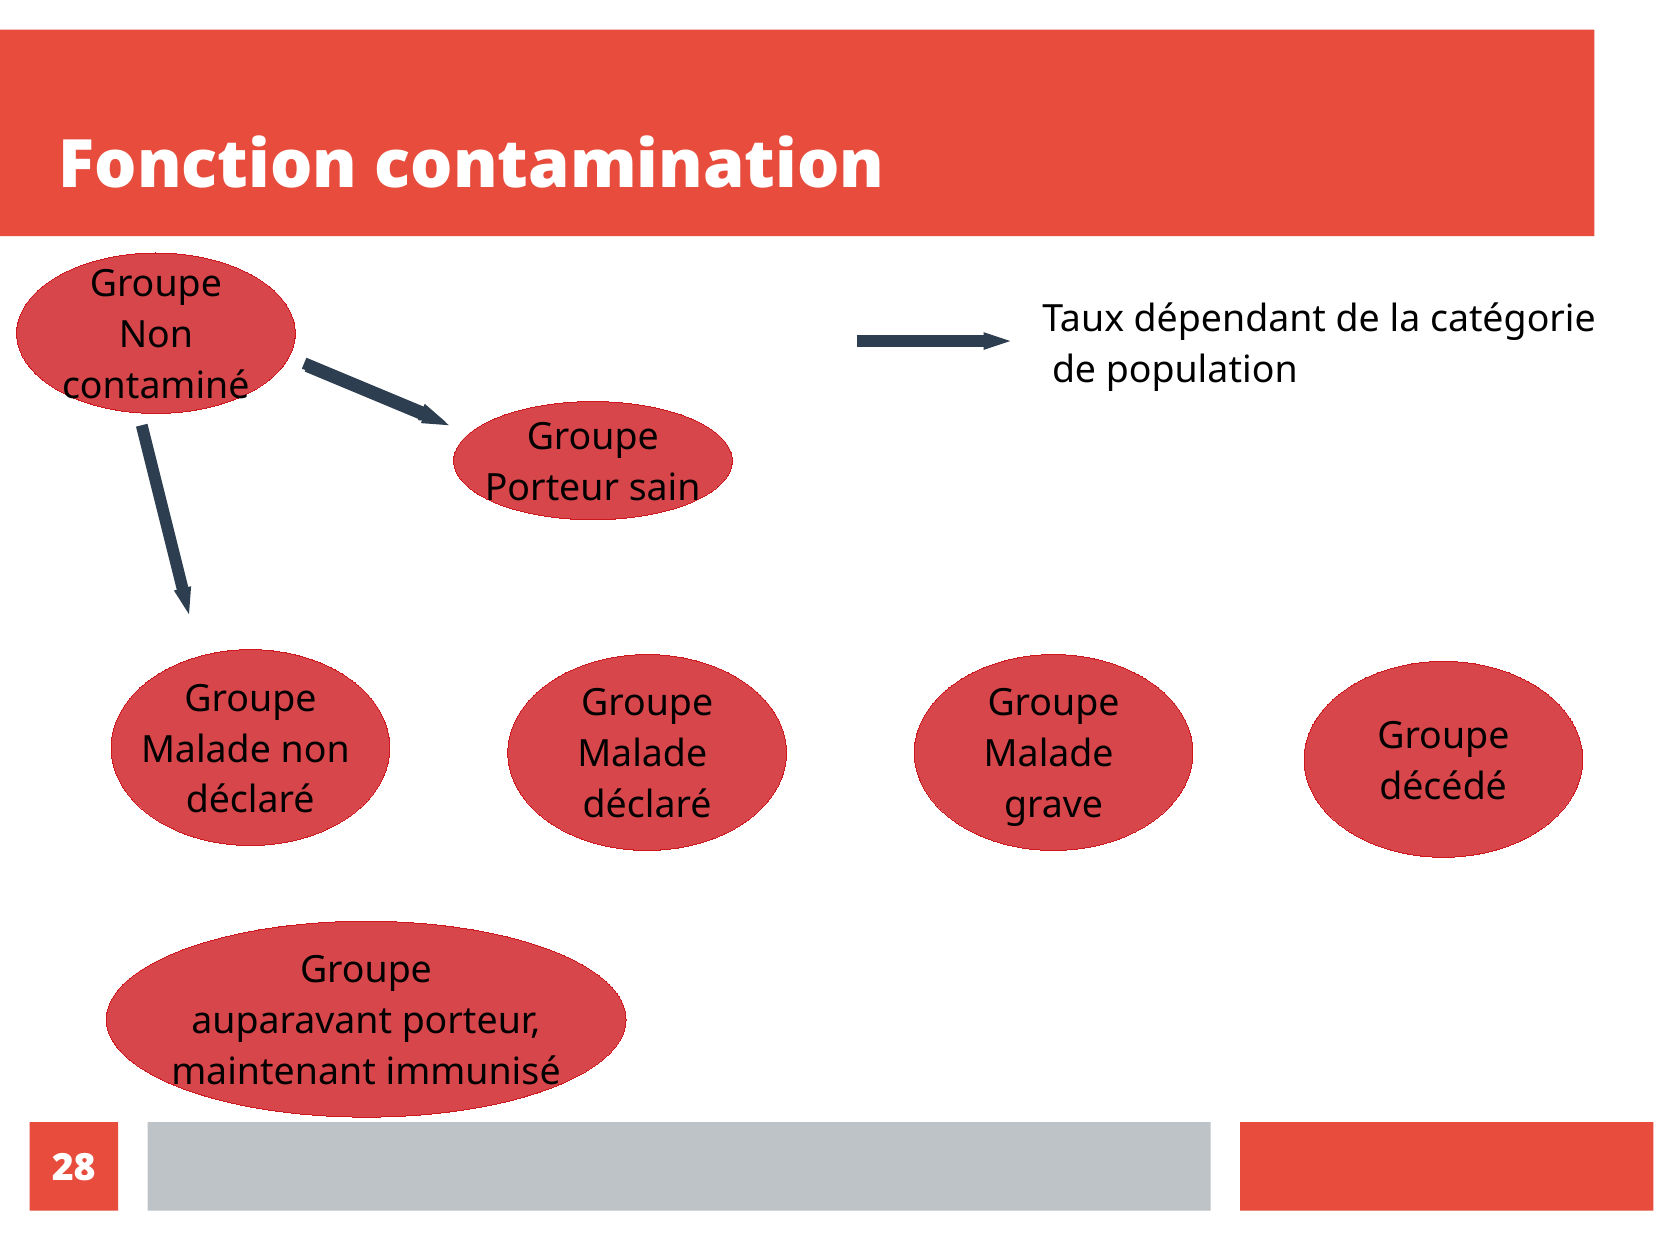

# Fonction contamination
Groupe
Non
contaminé
Taux dépendant de la catégorie
 de population
Groupe
Porteur sain
Groupe
Malade non
déclaré
Groupe
Malade
déclaré
Groupe
Malade
grave
Groupe
décédé
Groupe
auparavant porteur,
maintenant immunisé
28